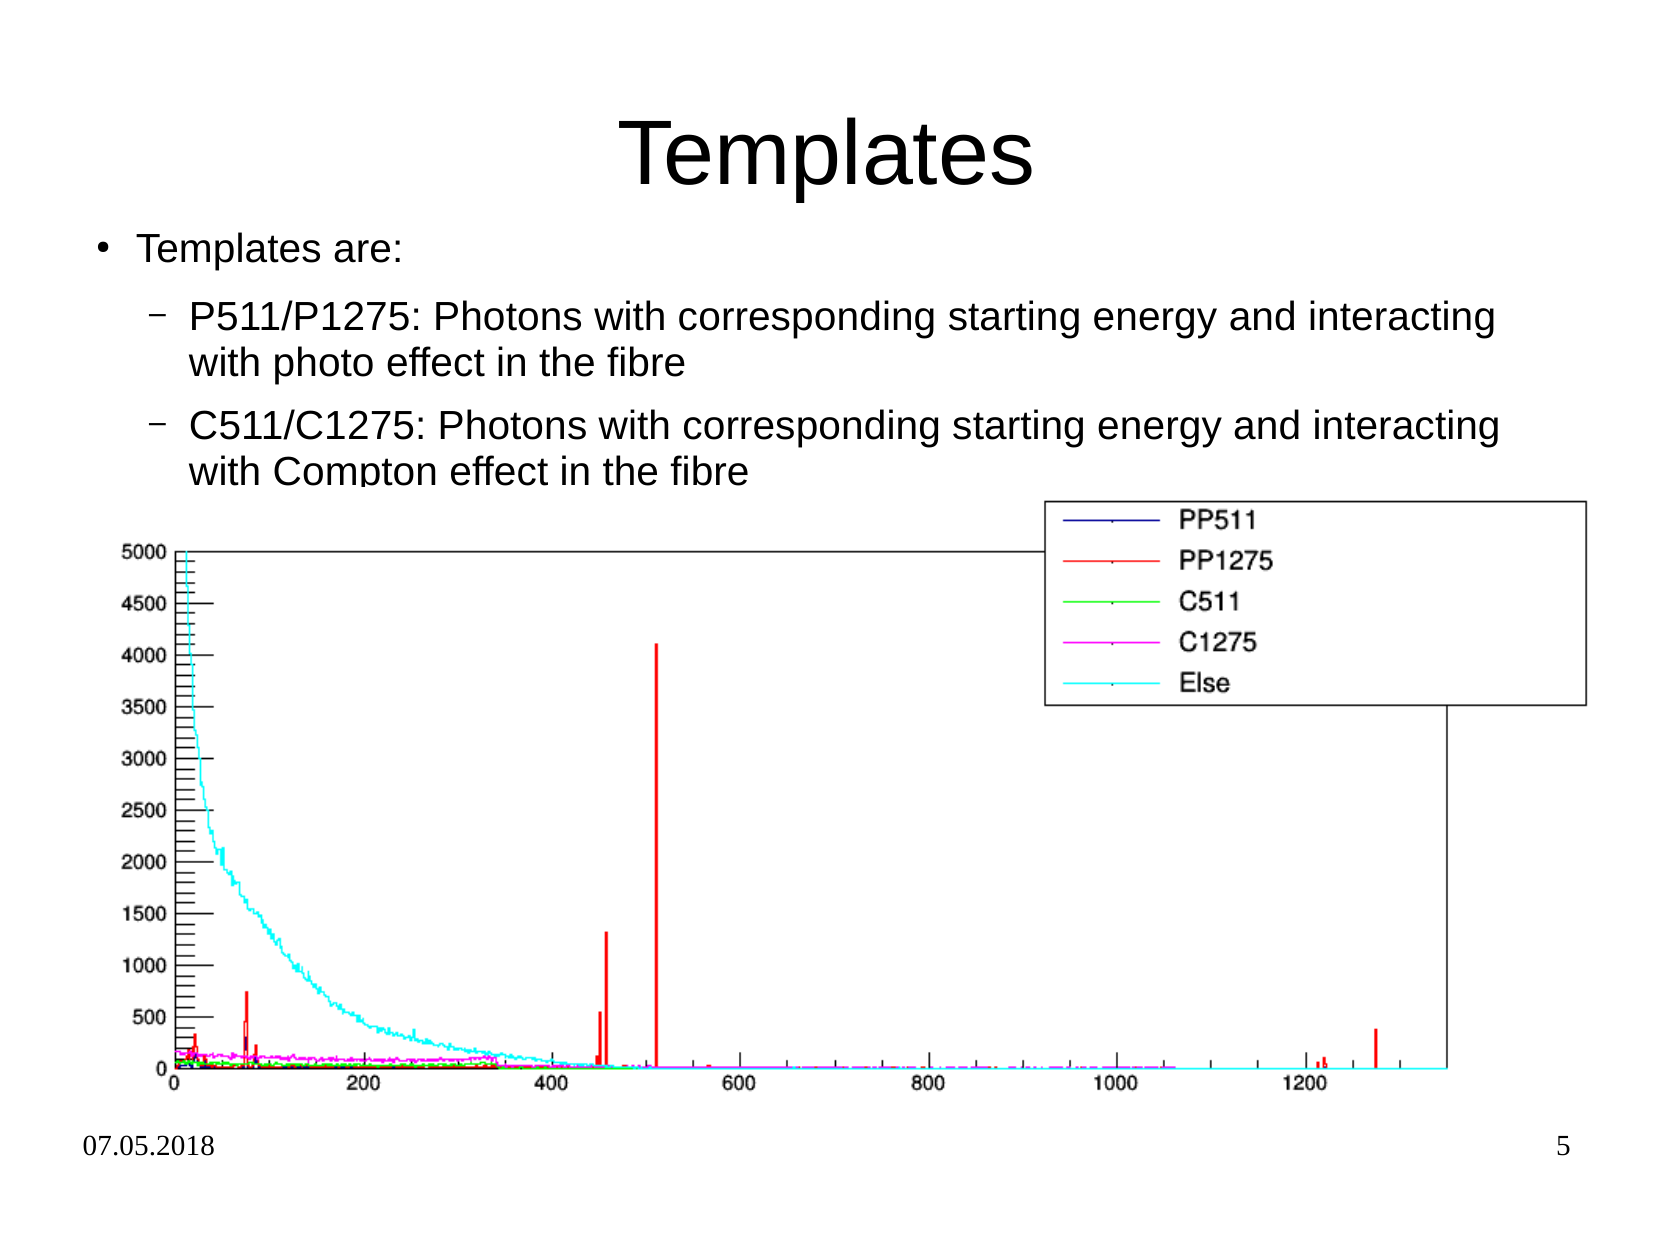

# Templates
Templates are:
P511/P1275: Photons with corresponding starting energy and interacting with photo effect in the fibre
C511/C1275: Photons with corresponding starting energy and interacting with Compton effect in the fibre
07.05.2018
5